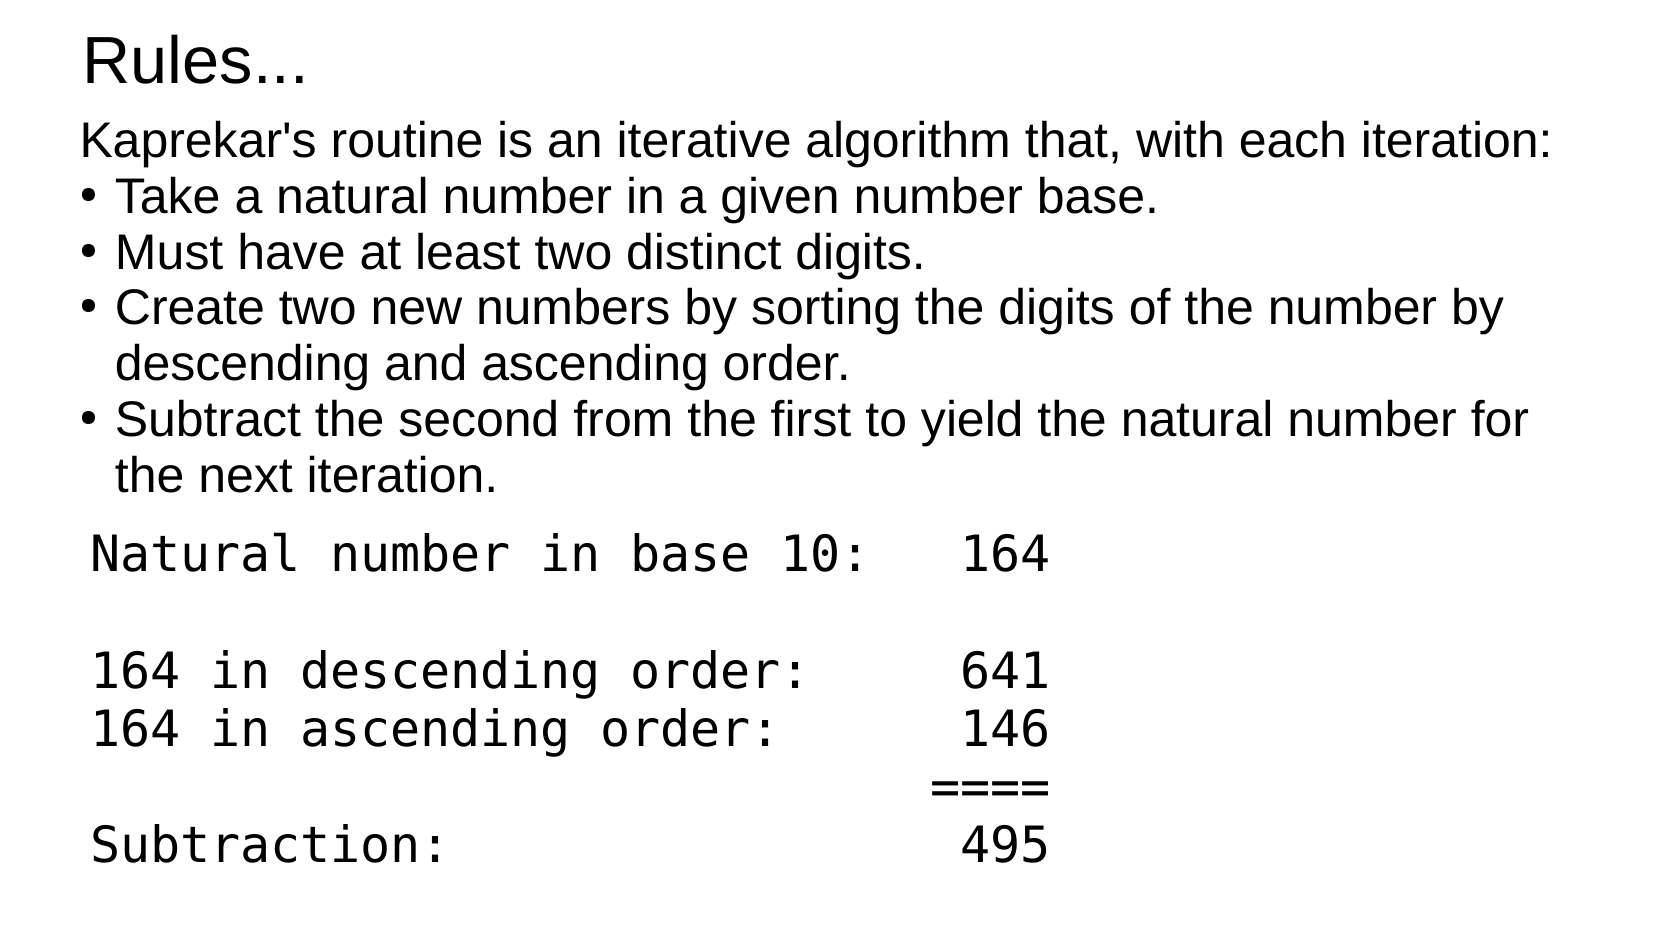

# Rules...
Kaprekar's routine is an iterative algorithm that, with each iteration:
Take a natural number in a given number base.
Must have at least two distinct digits.
Create two new numbers by sorting the digits of the number by descending and ascending order.
Subtract the second from the first to yield the natural number for the next iteration.
Natural number in base 10: 164
164 in descending order: 641
164 in ascending order: 146
 ====
Subtraction: 495